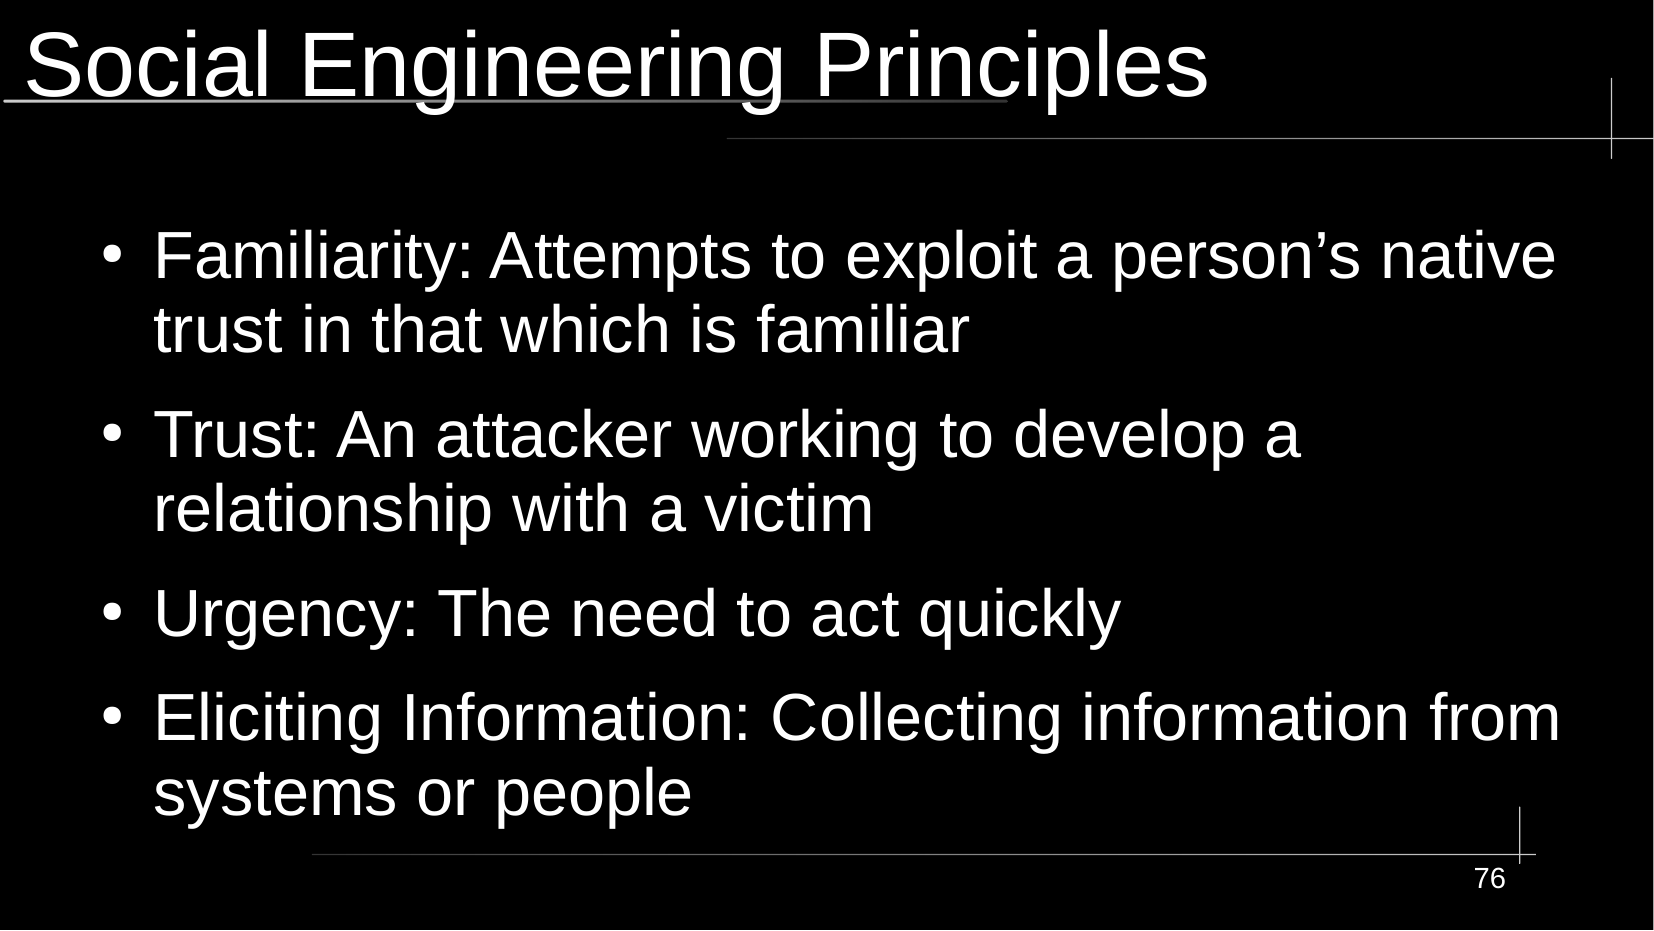

# Social Engineering Principles
Familiarity: Attempts to exploit a person’s native trust in that which is familiar
Trust: An attacker working to develop a relationship with a victim
Urgency: The need to act quickly
Eliciting Information: Collecting information from systems or people
76